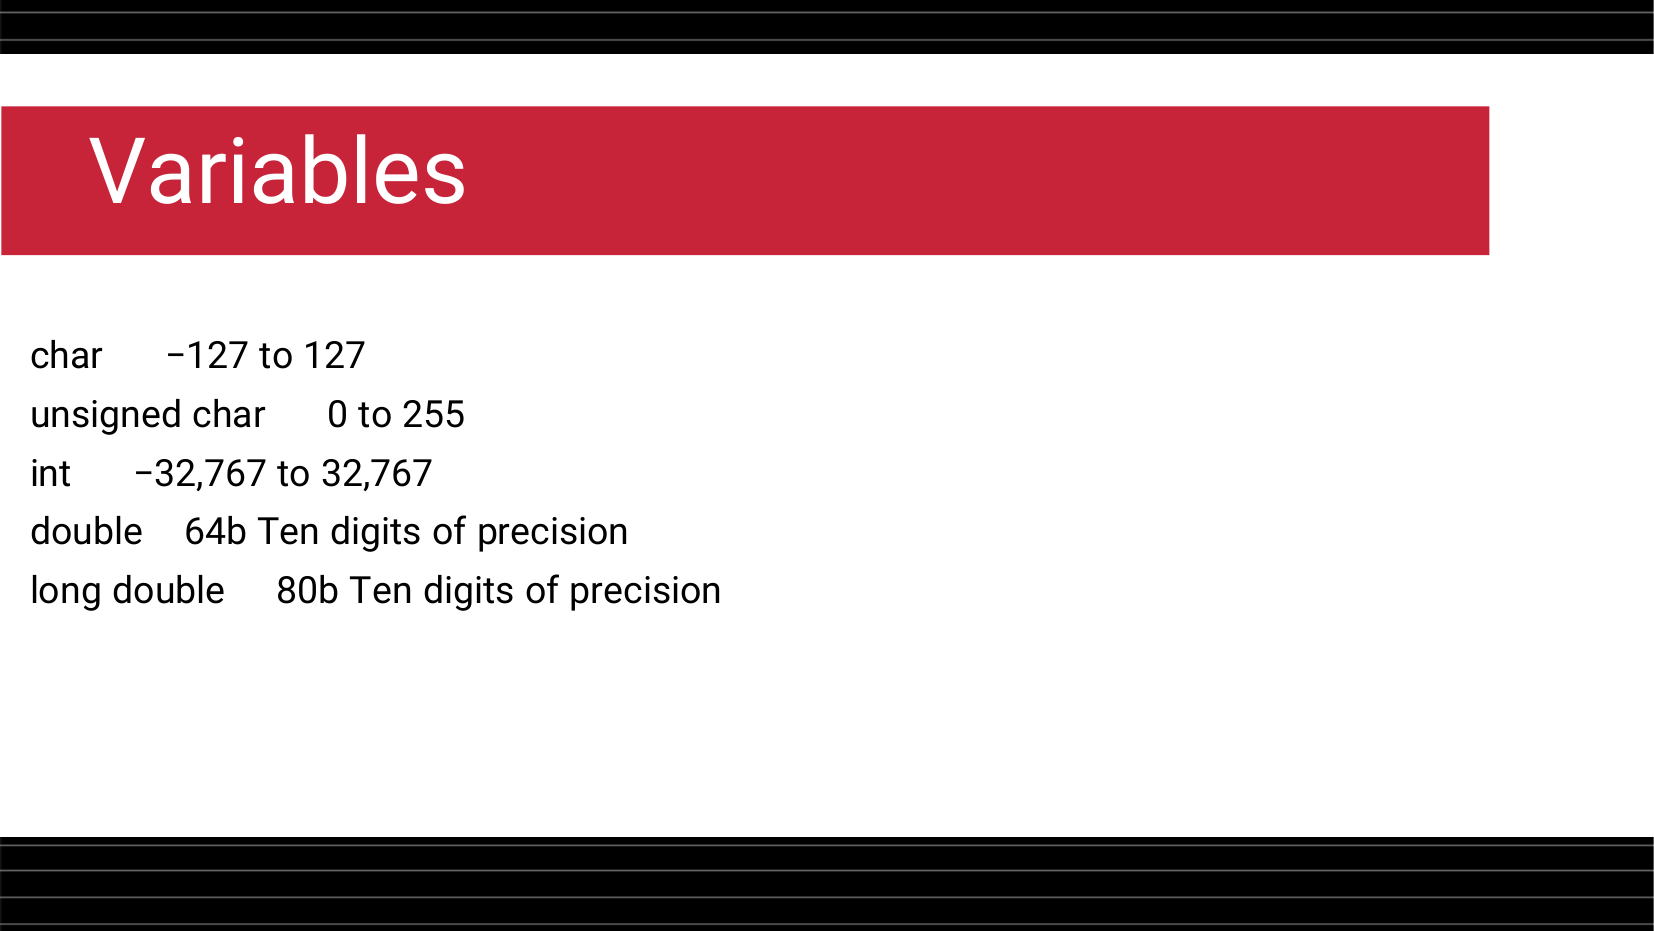

Variables
# char −127 to 127
unsigned char 0 to 255
int −32,767 to 32,767
double 64b Ten digits of precision
long double 80b Ten digits of precision